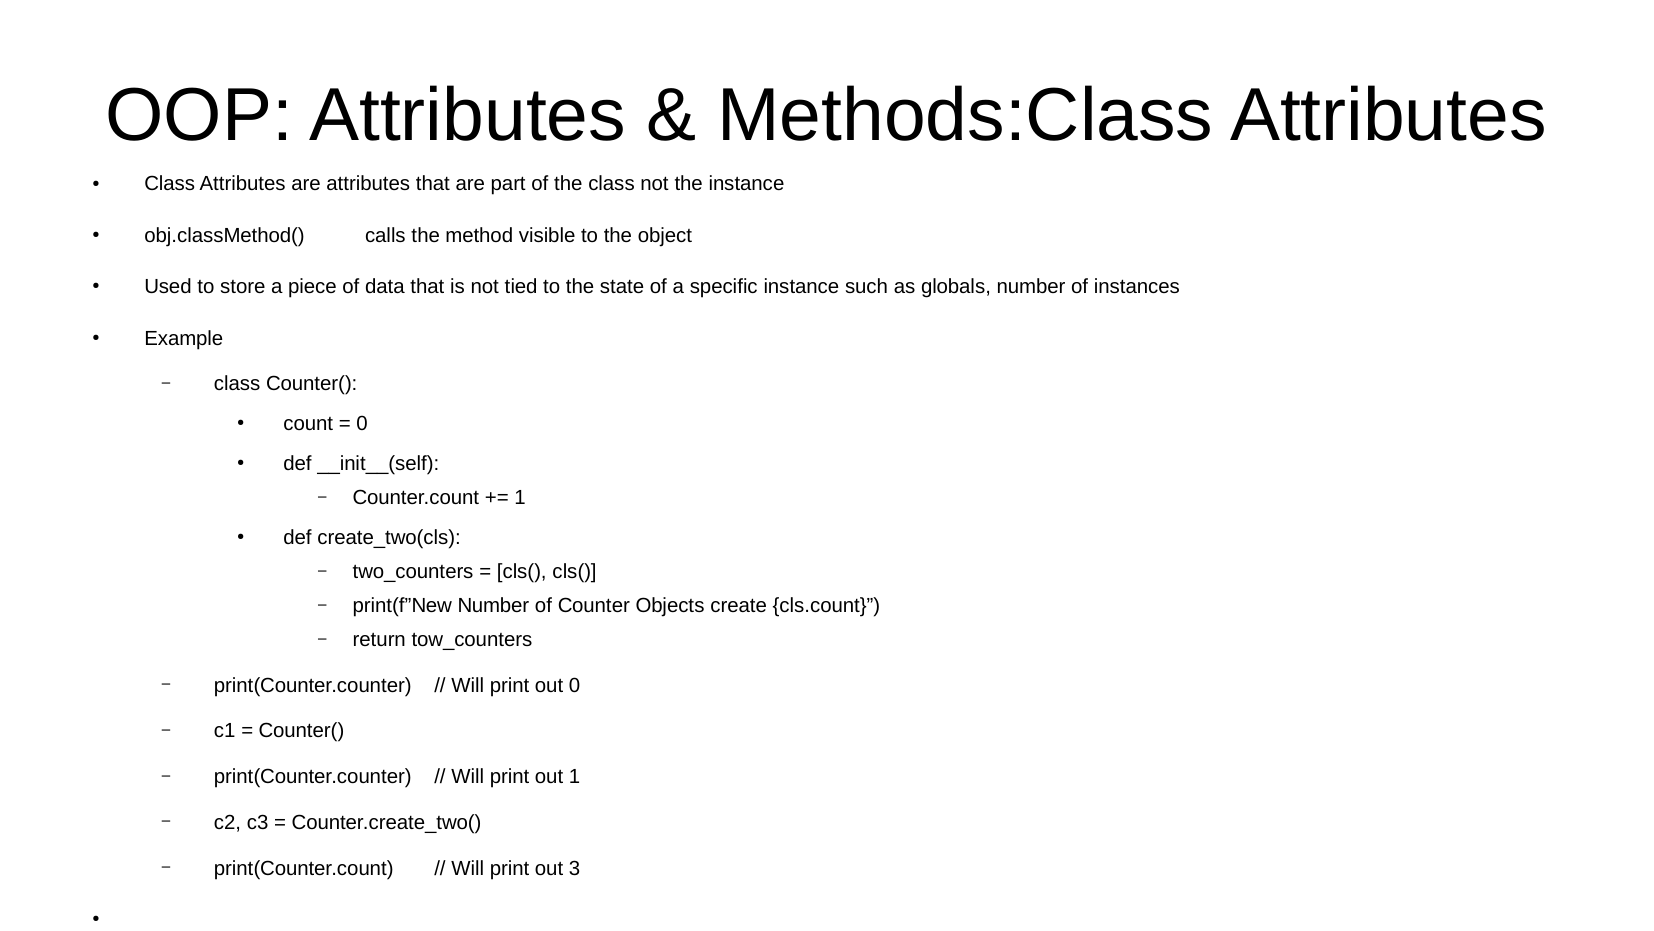

# OOP: Attributes & Methods:Class Attributes
Class Attributes are attributes that are part of the class not the instance
obj.classMethod()	calls the method visible to the object
Used to store a piece of data that is not tied to the state of a specific instance such as globals, number of instances
Example
class Counter():
count = 0
def __init__(self):
Counter.count += 1
def create_two(cls):
two_counters = [cls(), cls()]
print(f”New Number of Counter Objects create {cls.count}”)
return tow_counters
print(Counter.counter)					// Will print out 0
c1 = Counter()
print(Counter.counter)					// Will print out 1
c2, c3 = Counter.create_two()
print(Counter.count)					// Will print out 3